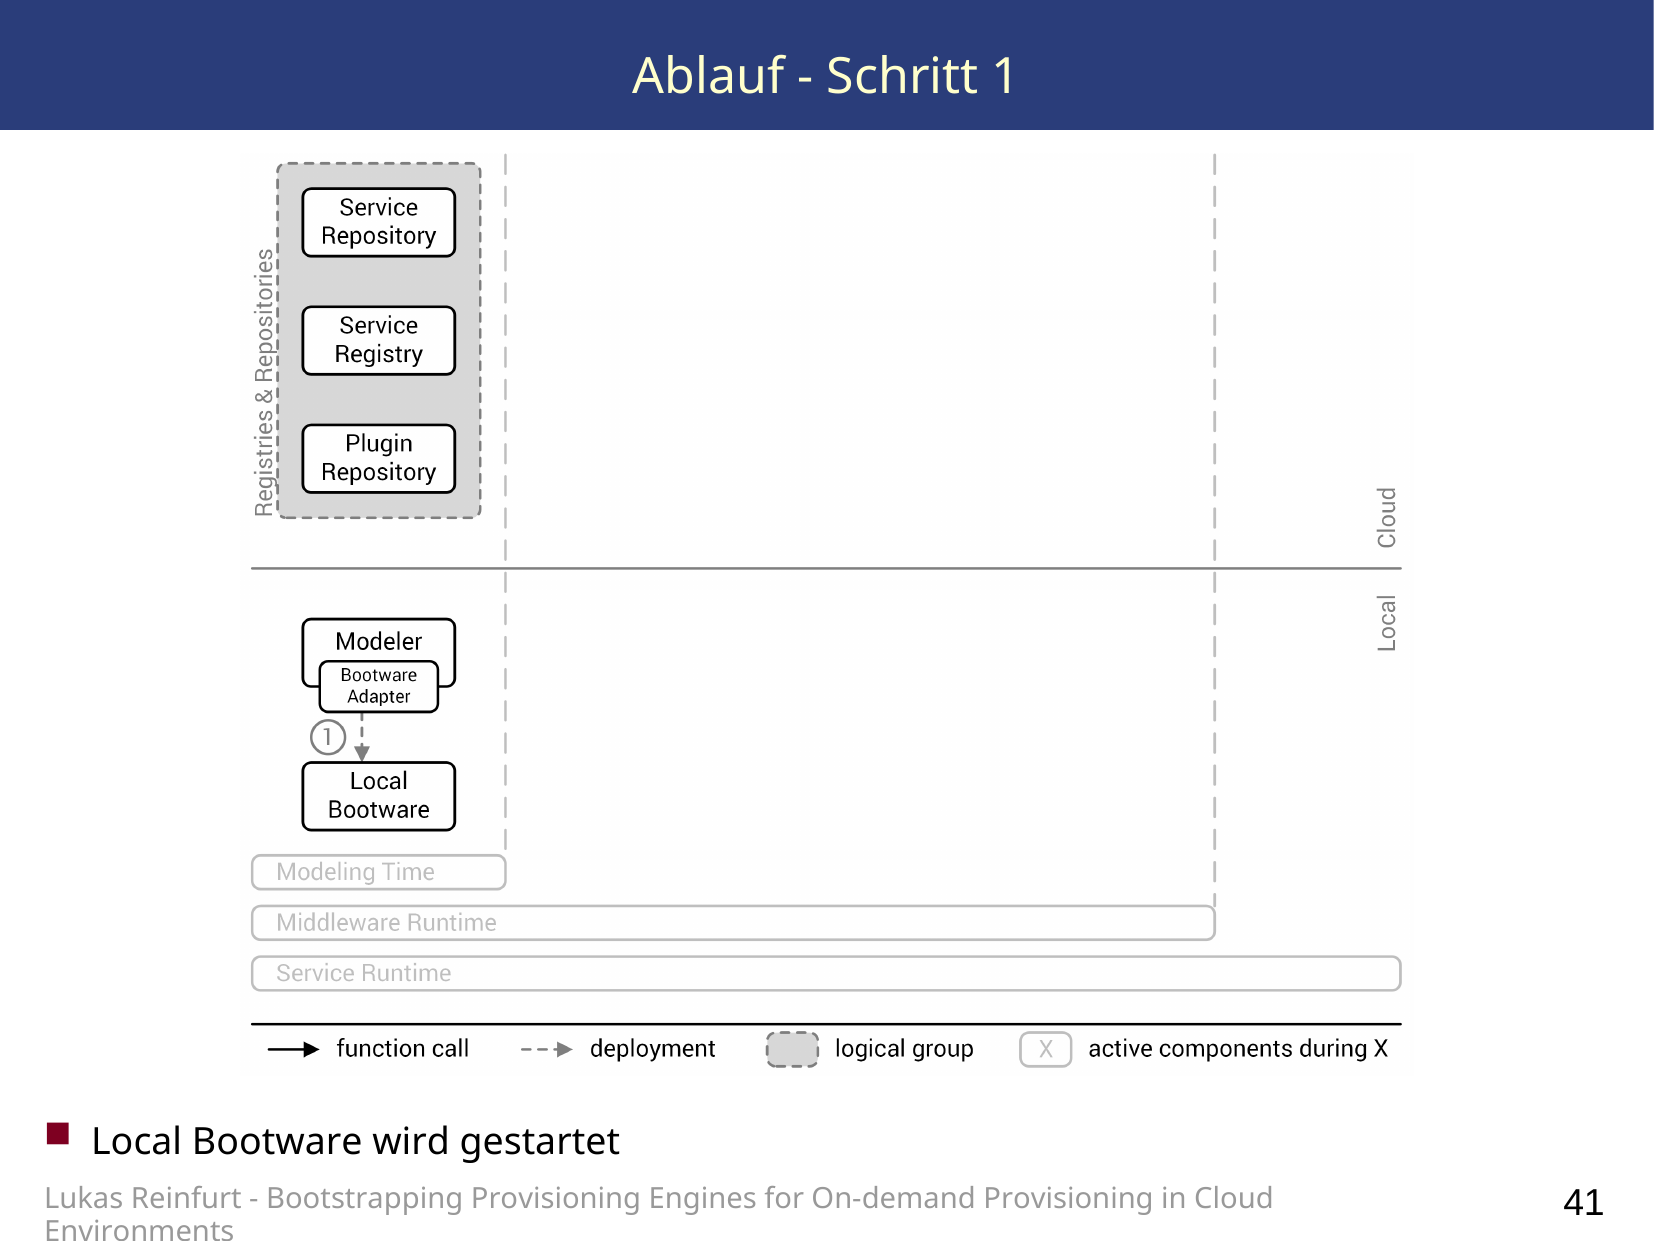

# Ablauf - Schritt 1
Local Bootware wird gestartet